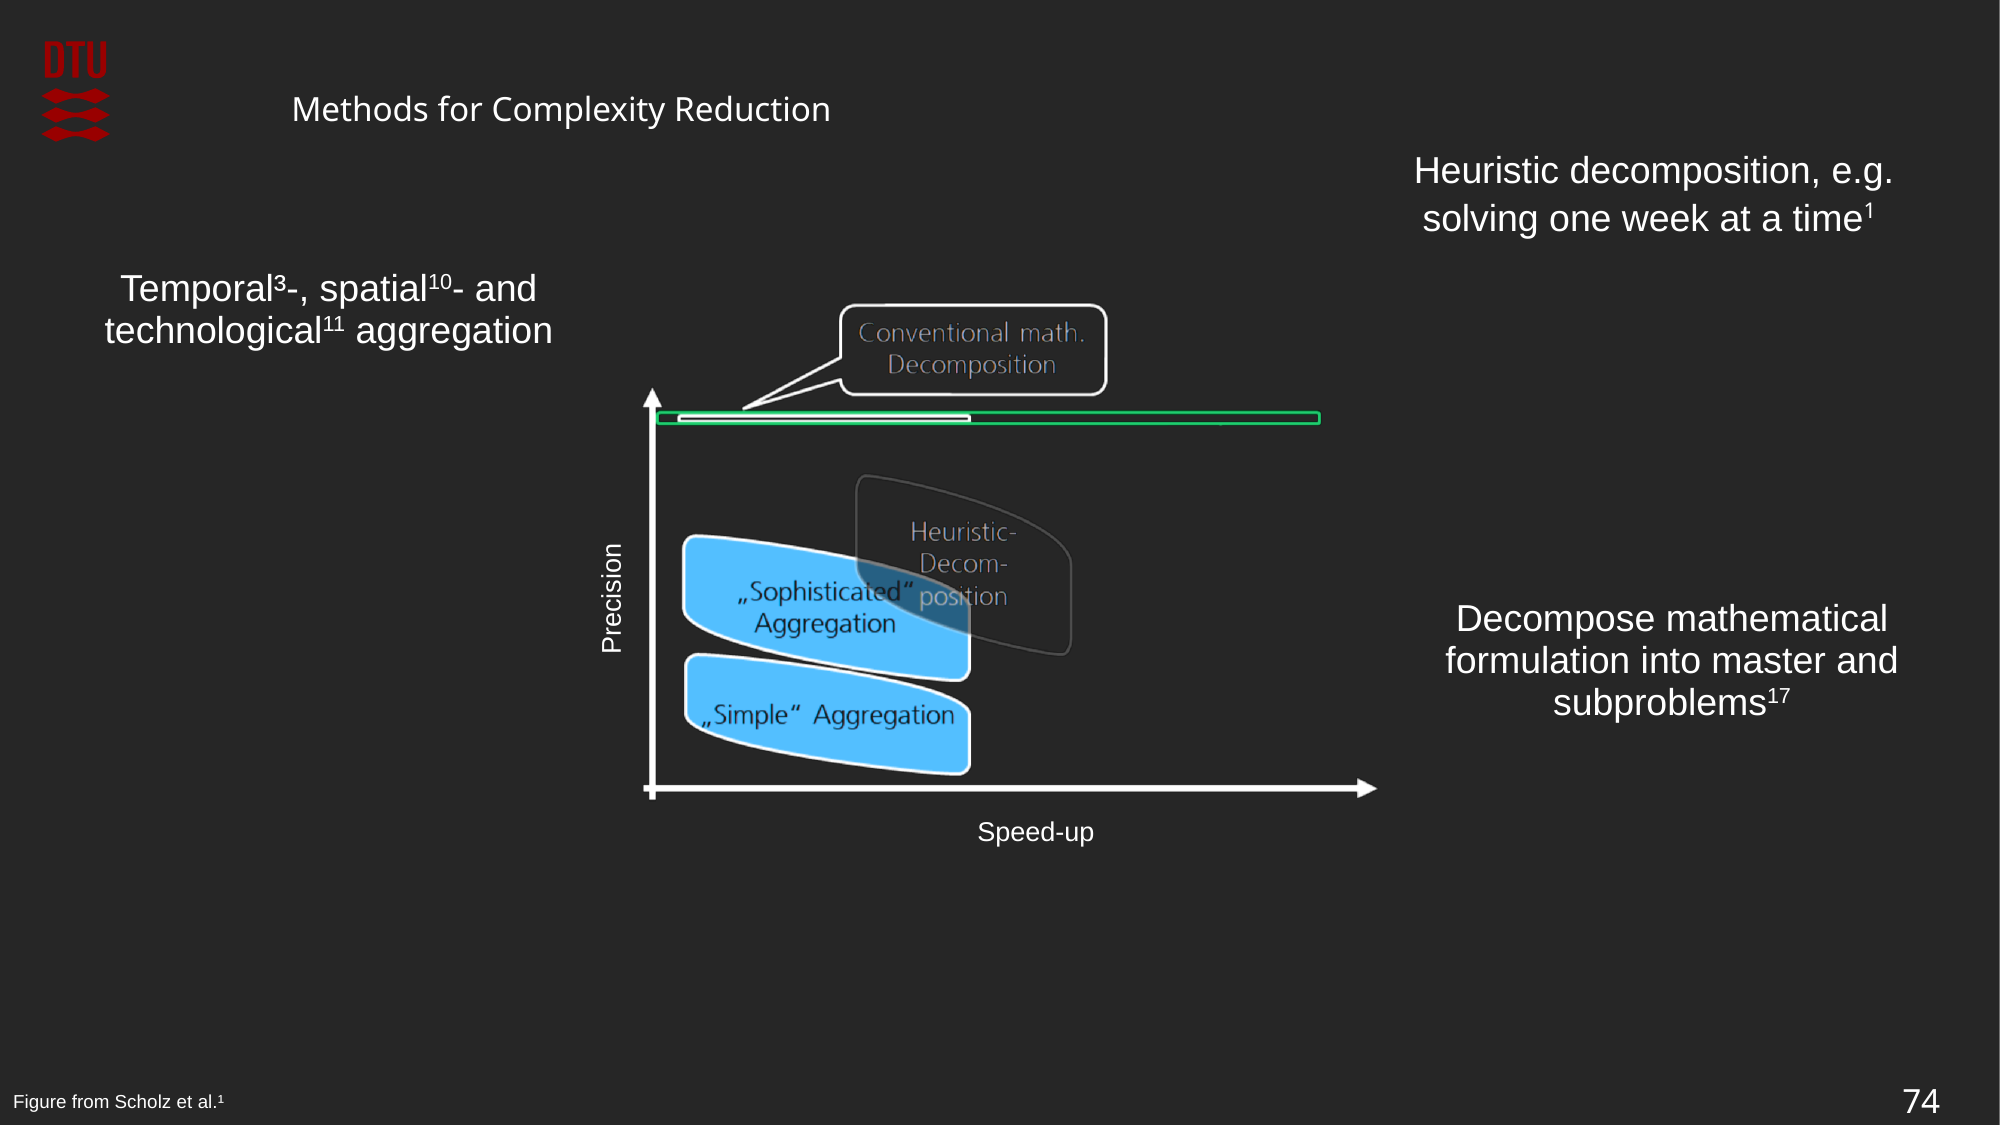

# Methods for Complexity Reduction
Heuristic decomposition, e.g. solving one week at a time1
Temporal³-, spatial10- and technological11 aggregation
Precision
Speed-up
Decompose mathematical formulation into master and subproblems17
Figure from Scholz et al.¹
74